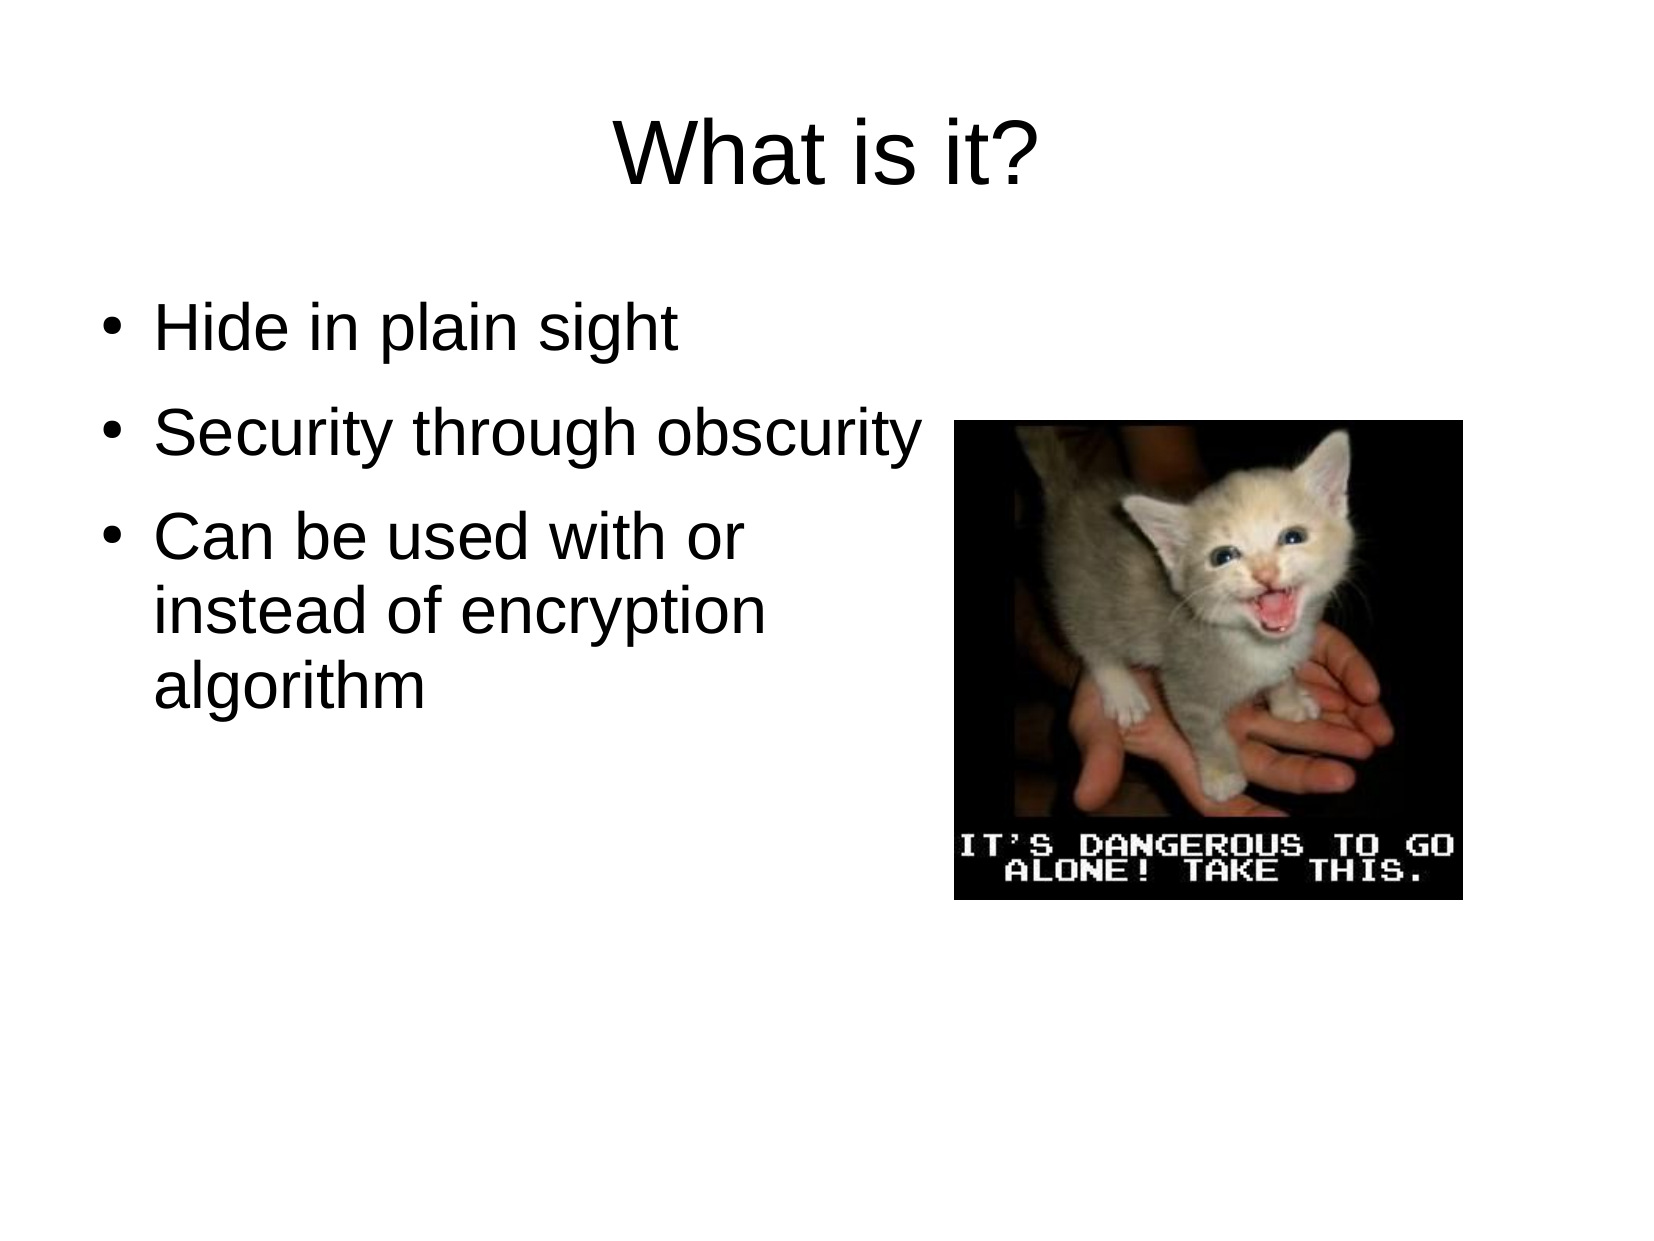

# What is it?
Hide in plain sight
Security through obscurity
Can be used with or instead of encryption algorithm